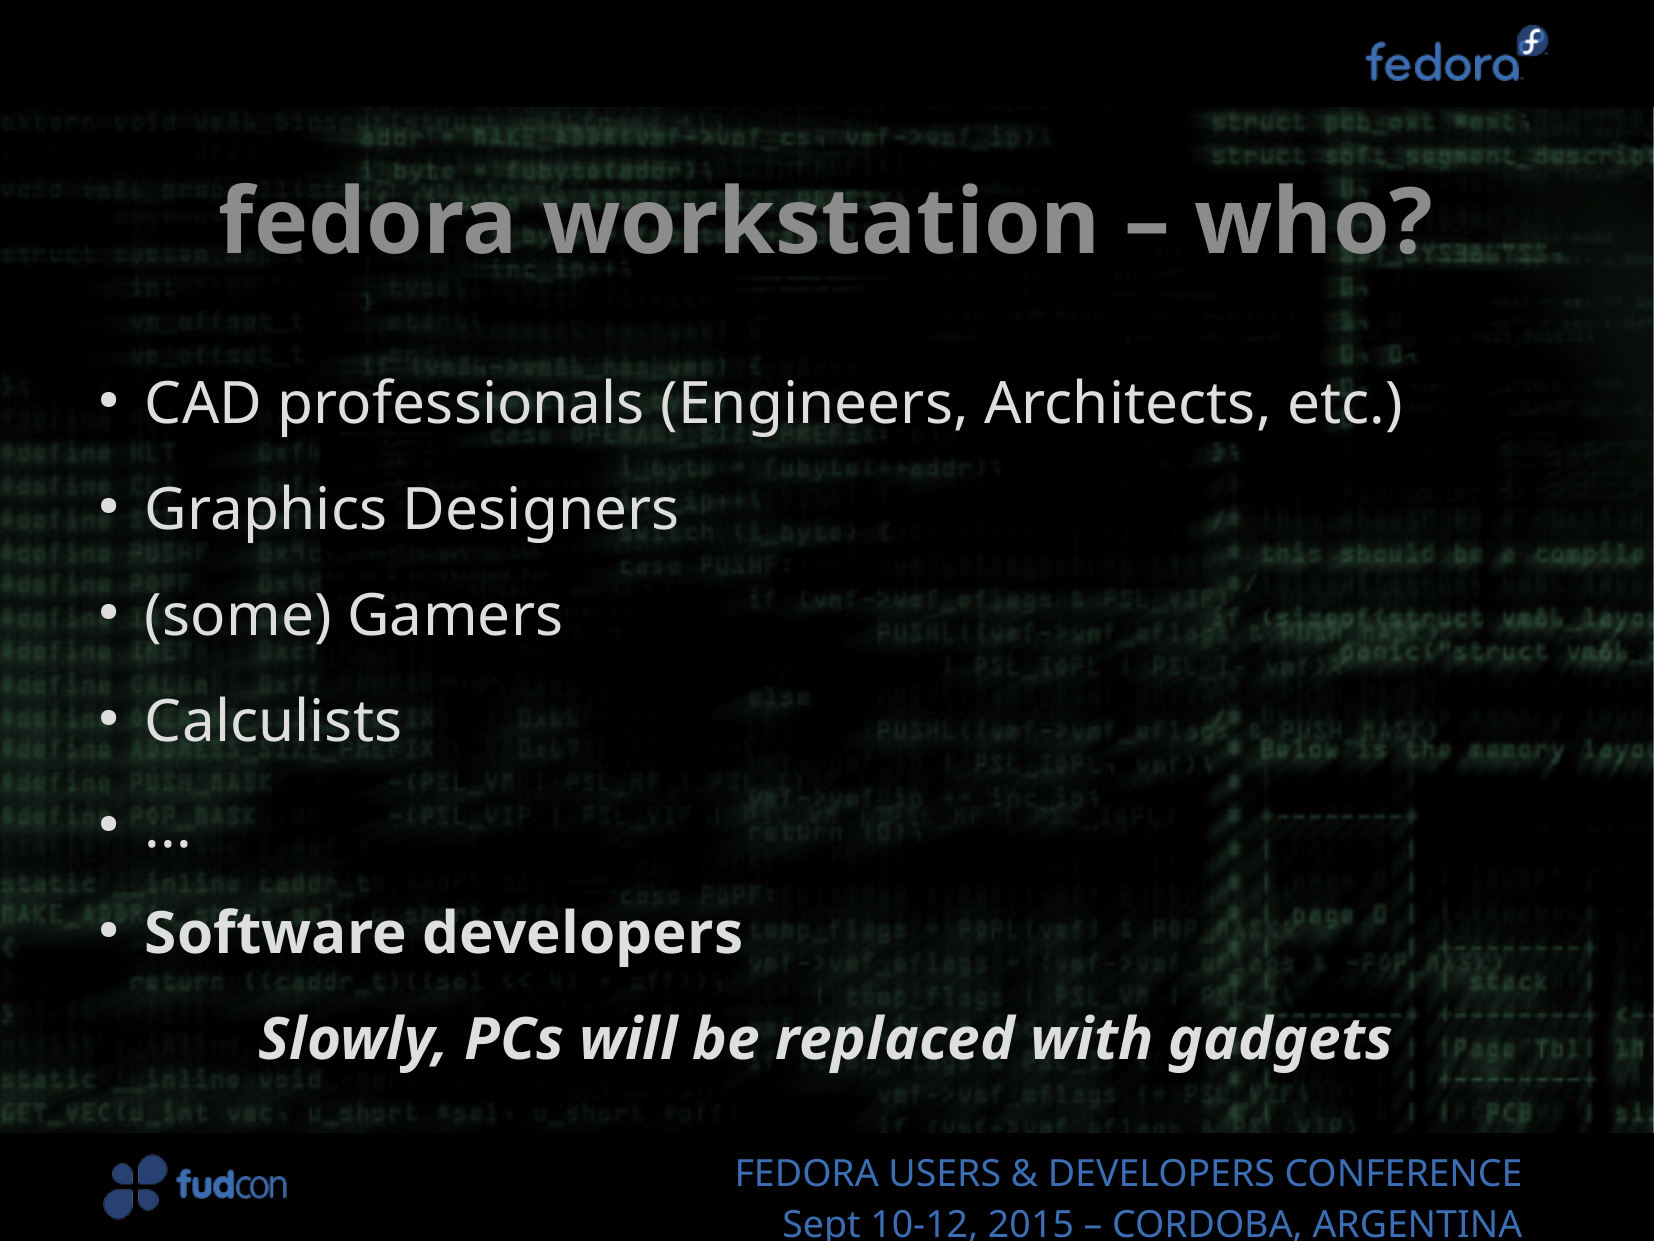

# fedora workstation – who?
CAD professionals (Engineers, Architects, etc.)
Graphics Designers
(some) Gamers
Calculists
...
Software developers
Slowly, PCs will be replaced with gadgets